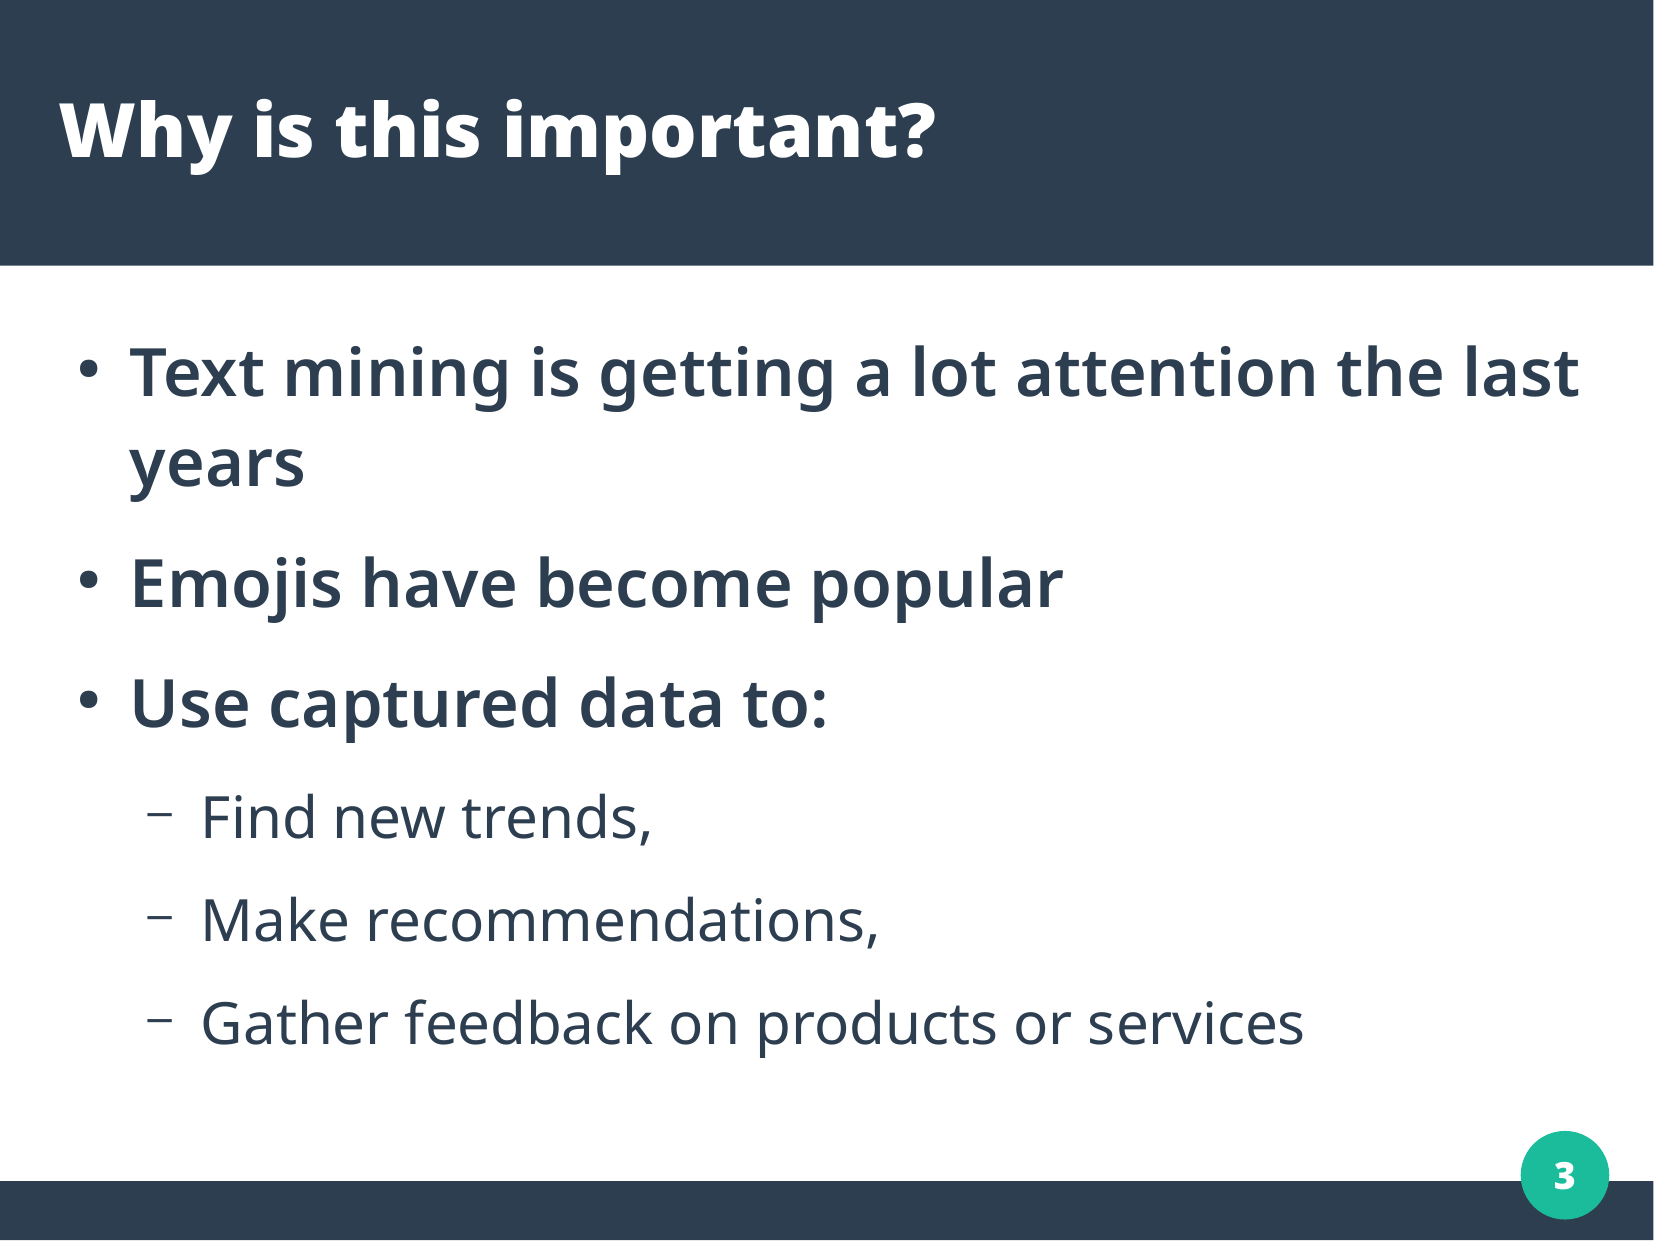

# Why is this important?
Text mining is getting a lot attention the last years
Emojis have become popular
Use captured data to:
Find new trends,
Make recommendations,
Gather feedback on products or services
3